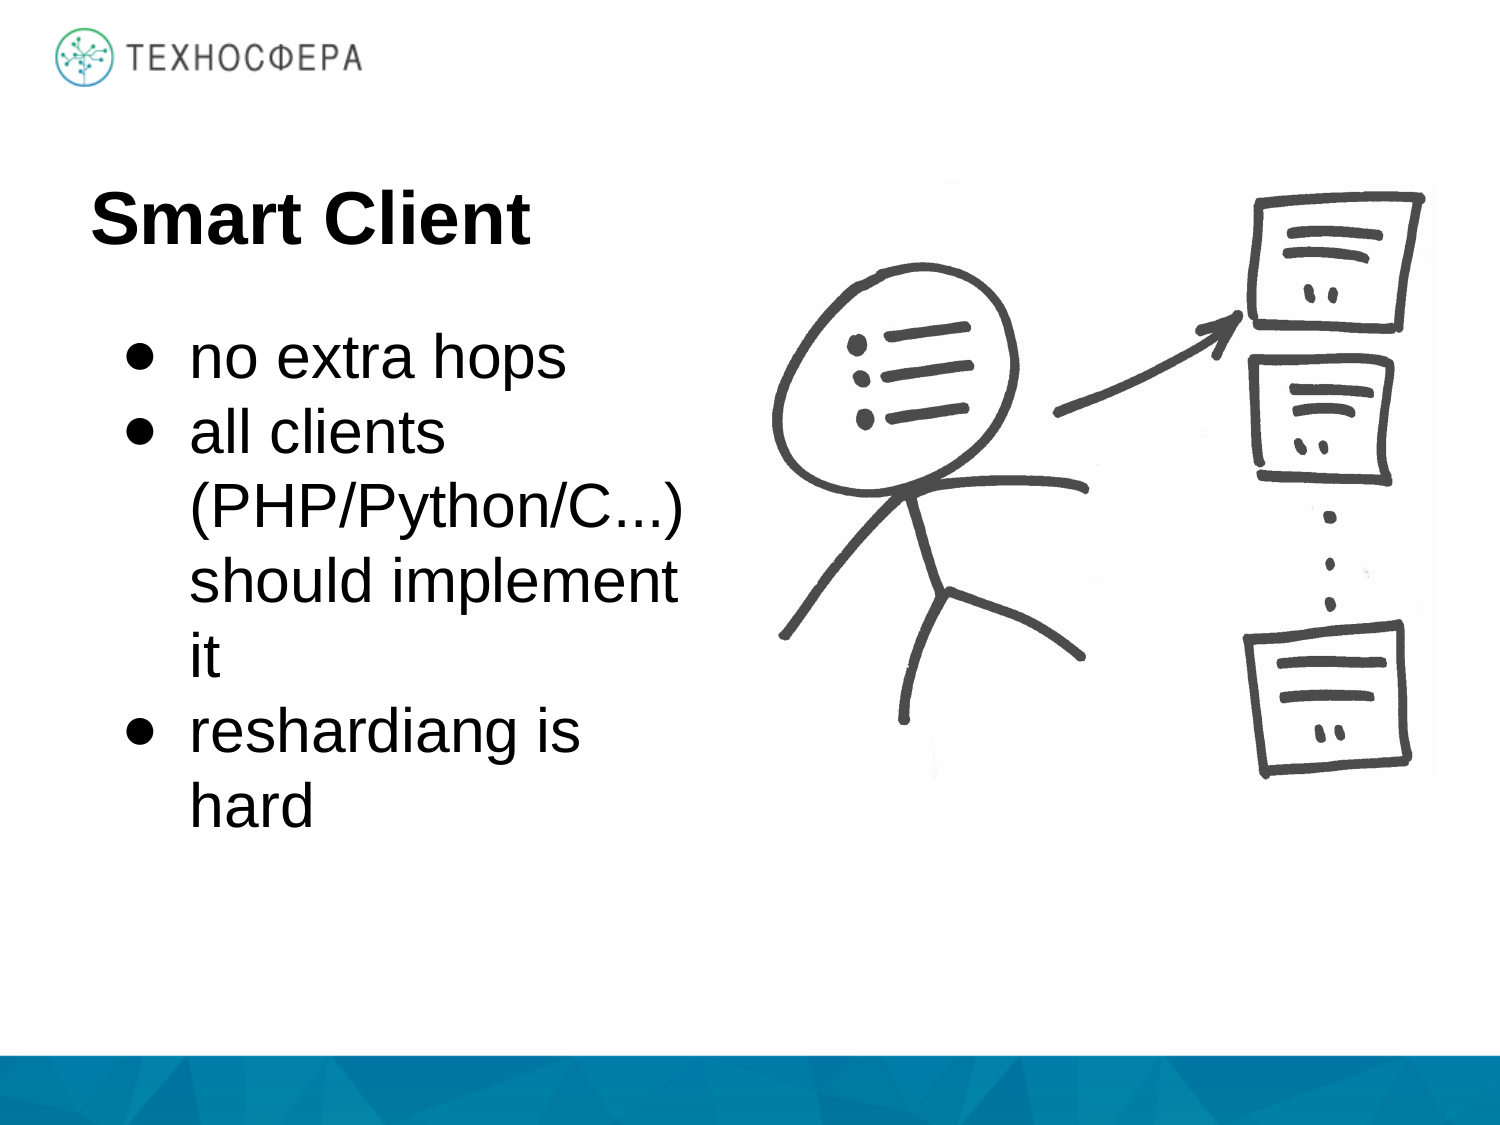

# Smart Client
no extra hops
all clients (PHP/Python/C...)should implement it
reshardiang is hard